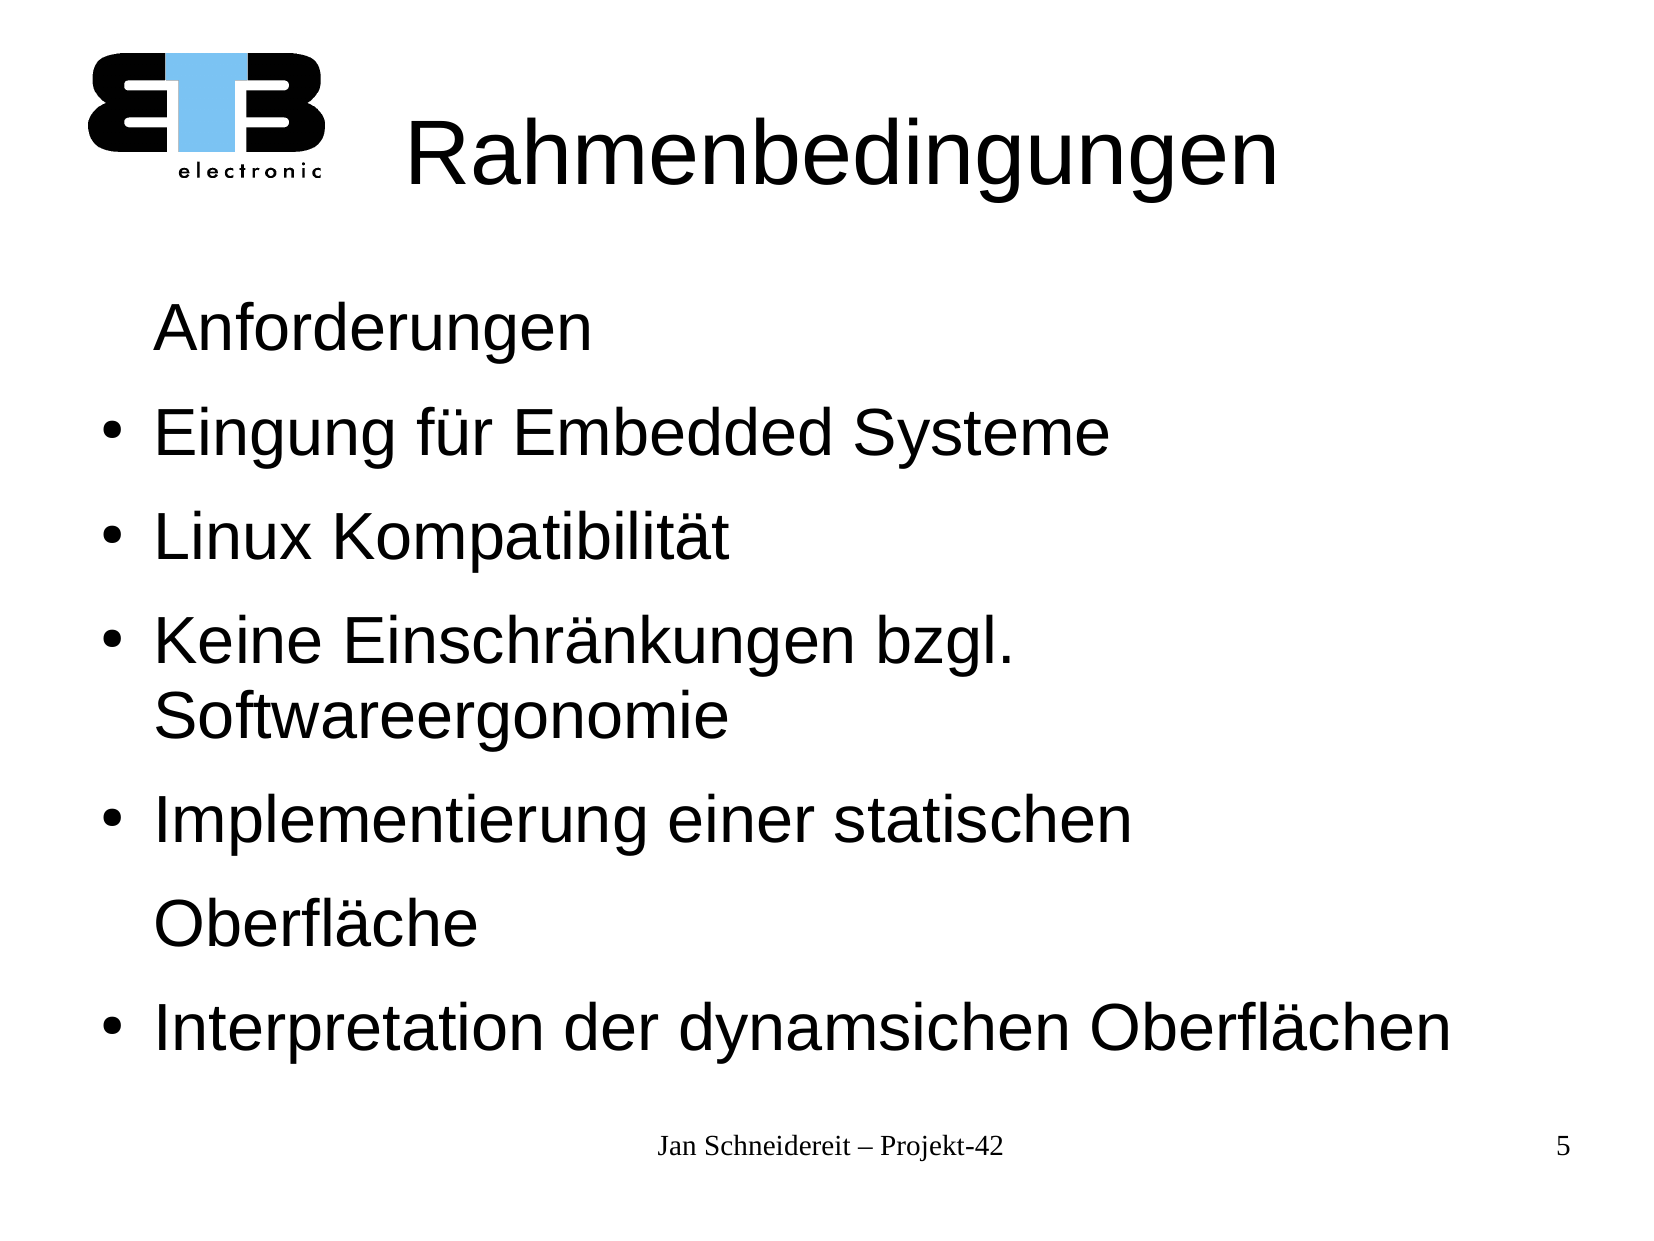

# Rahmenbedingungen
Anforderungen
Eingung für Embedded Systeme
Linux Kompatibilität
Keine Einschränkungen bzgl. Softwareergonomie
Implementierung einer statischen
Oberfläche
Interpretation der dynamsichen Oberflächen
5